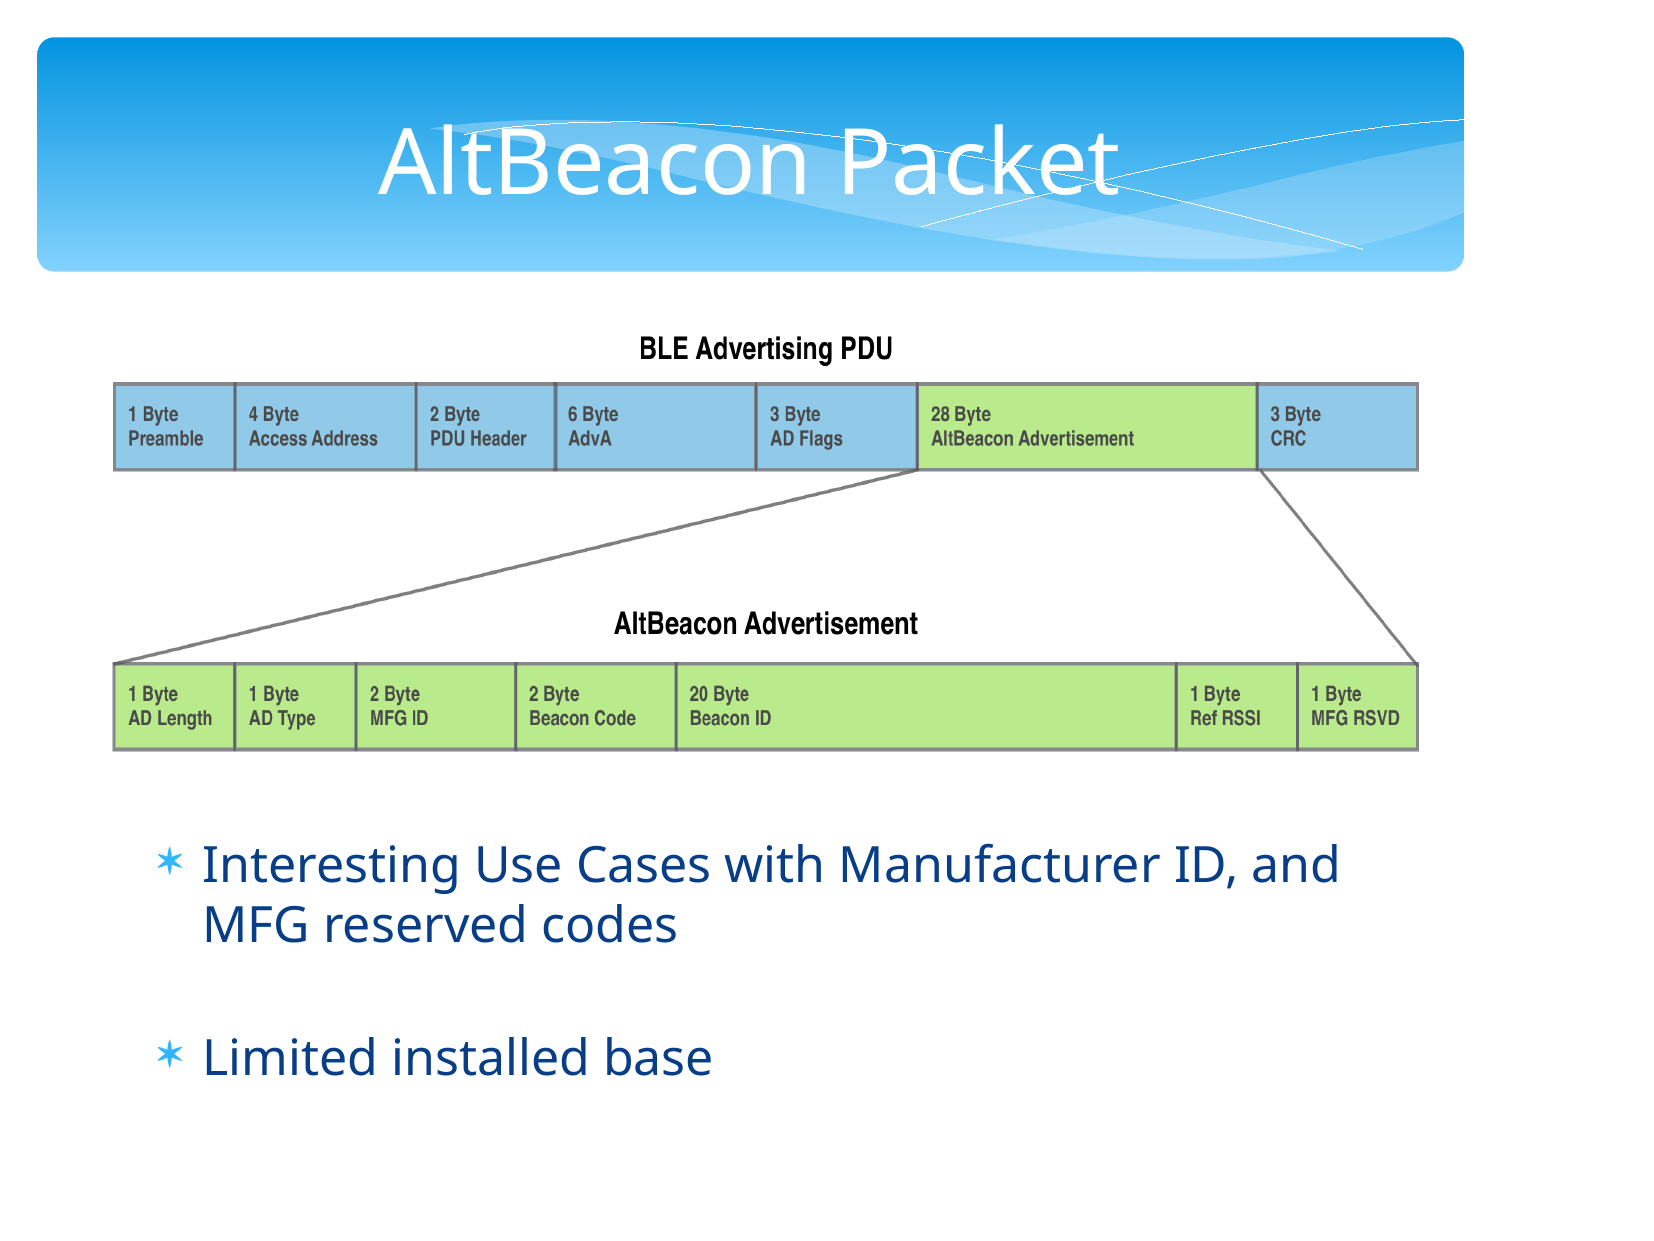

# AltBeacon Packet
Interesting Use Cases with Manufacturer ID, and MFG reserved codes
Limited installed base